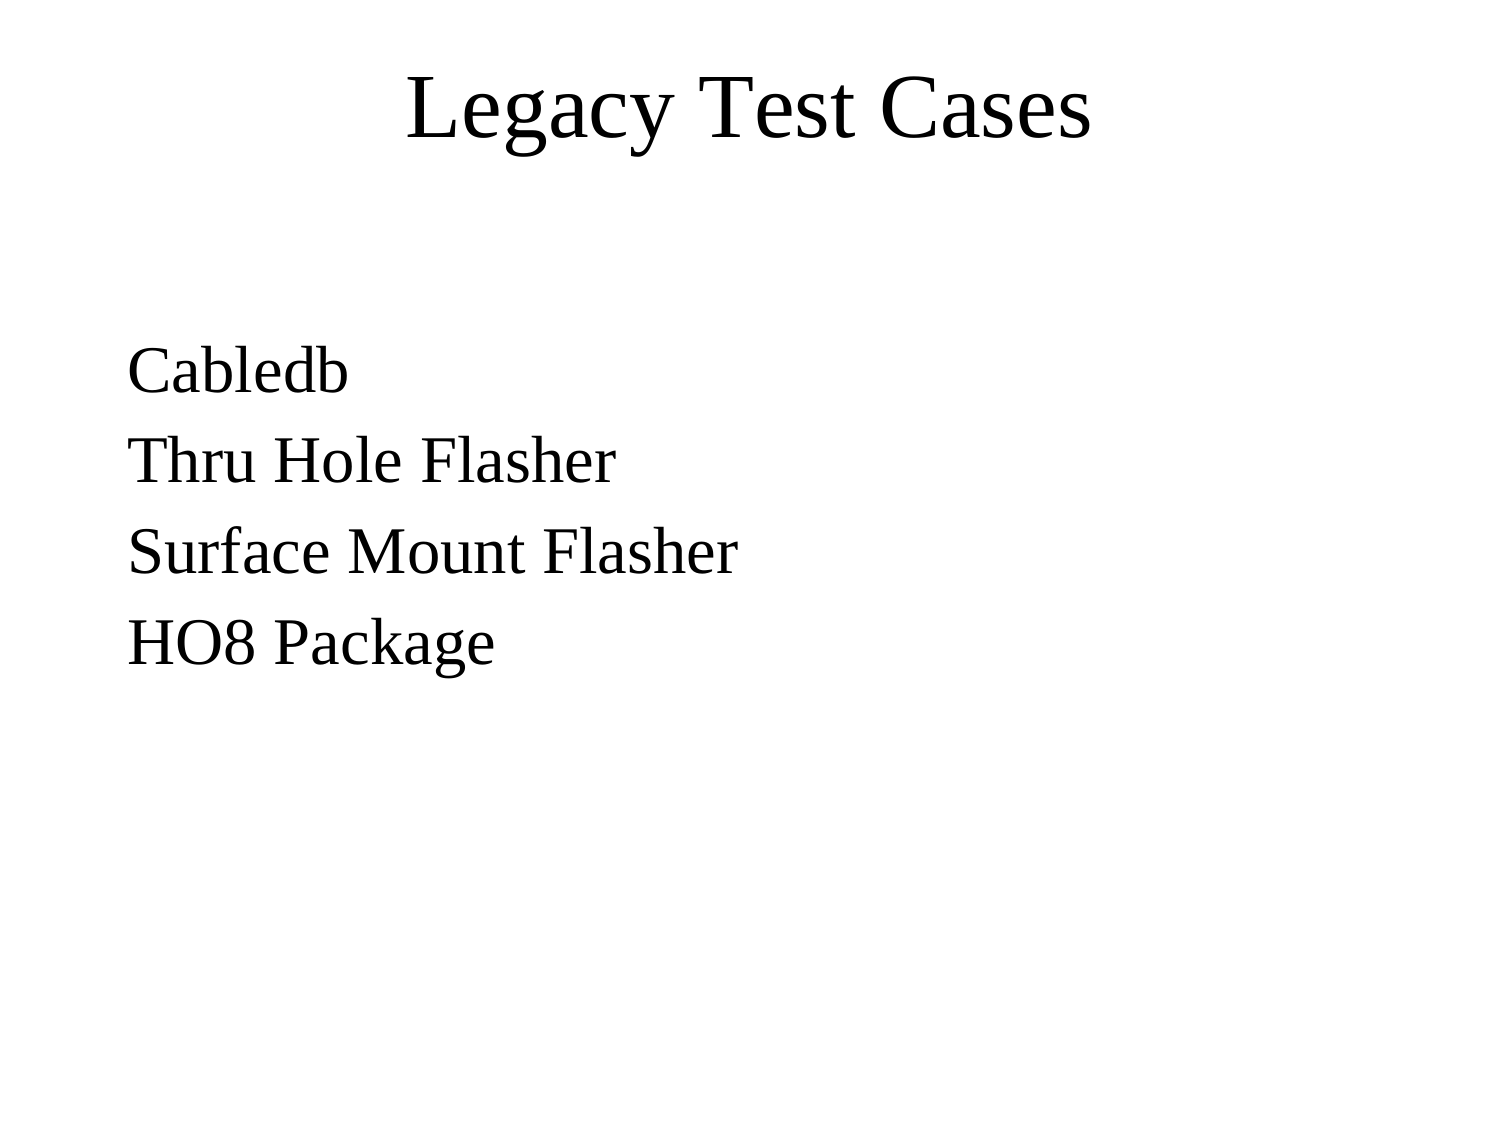

# Legacy Test Cases
Cabledb
Thru Hole Flasher
Surface Mount Flasher
HO8 Package